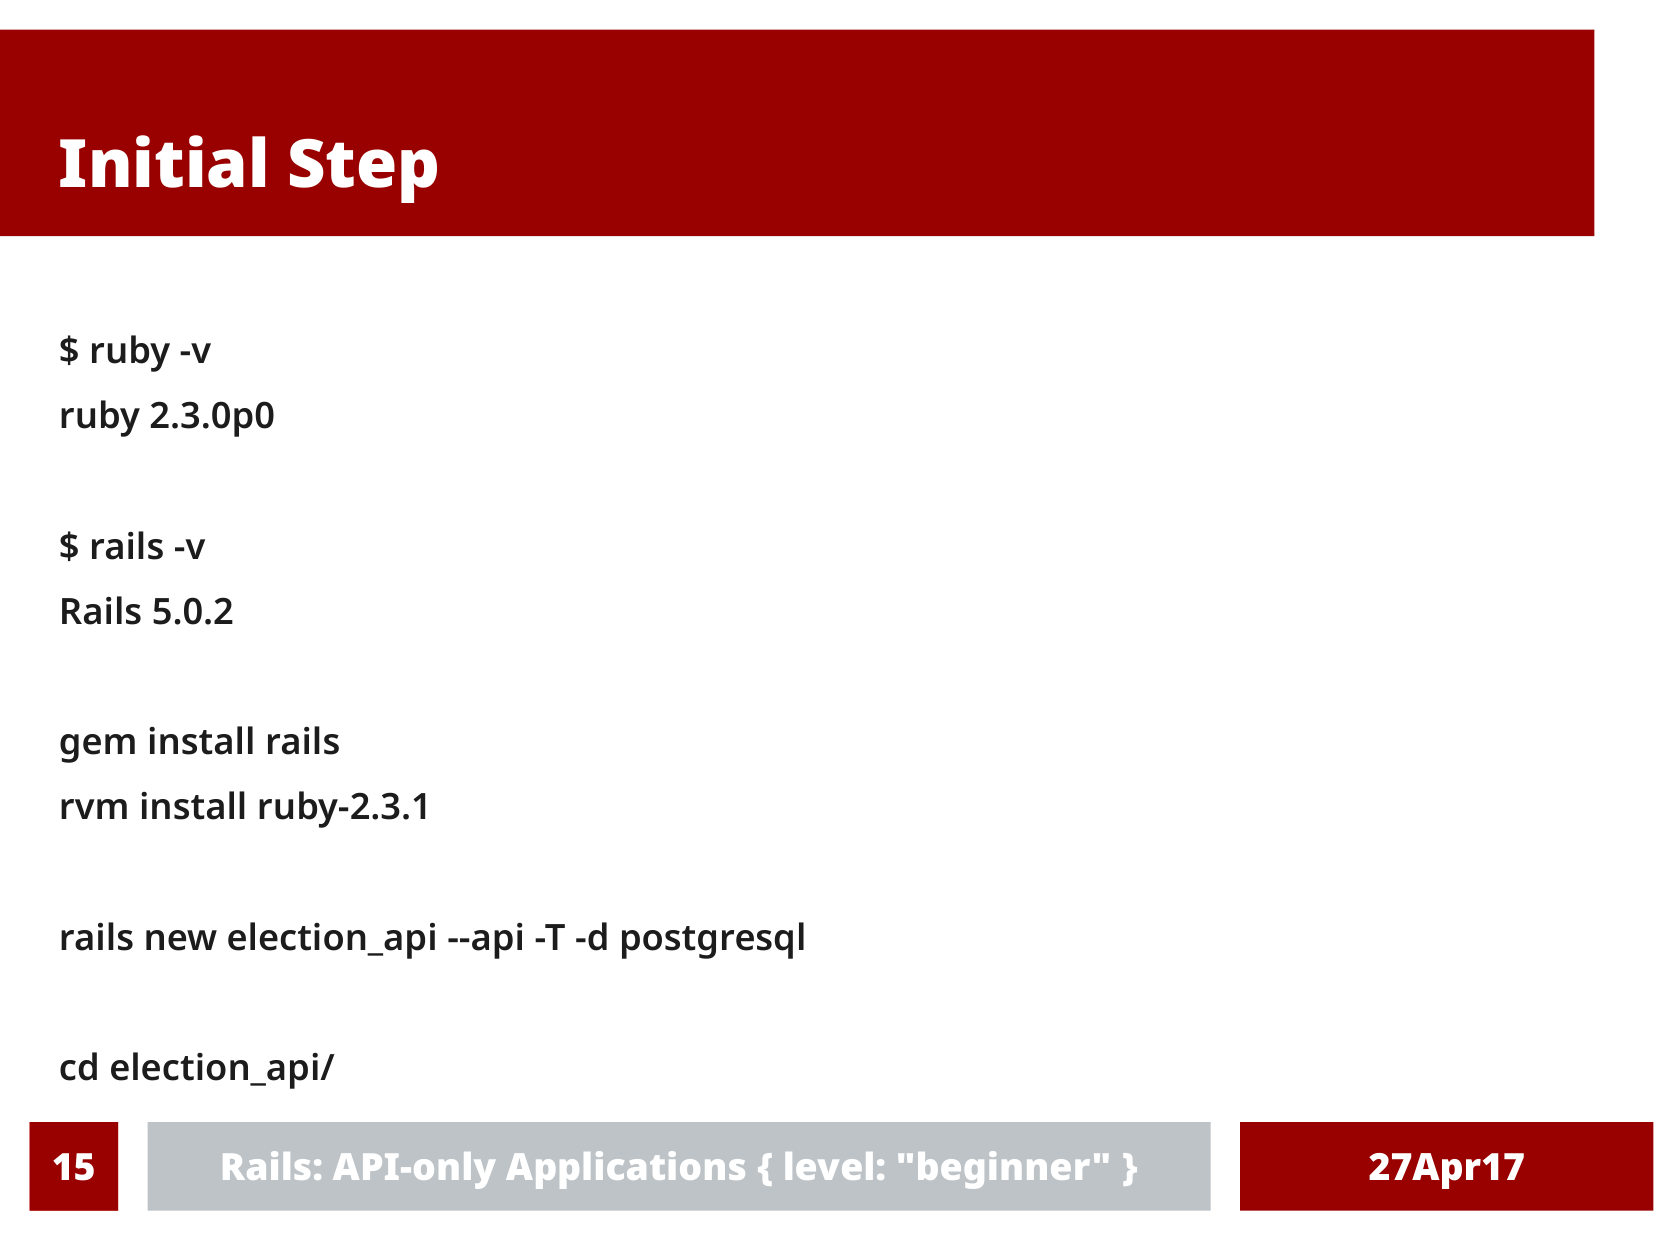

# Initial Step
$ ruby -v
ruby 2.3.0p0
$ rails -v
Rails 5.0.2
gem install rails
rvm install ruby-2.3.1
rails new election_api --api -T -d postgresql
cd election_api/
15